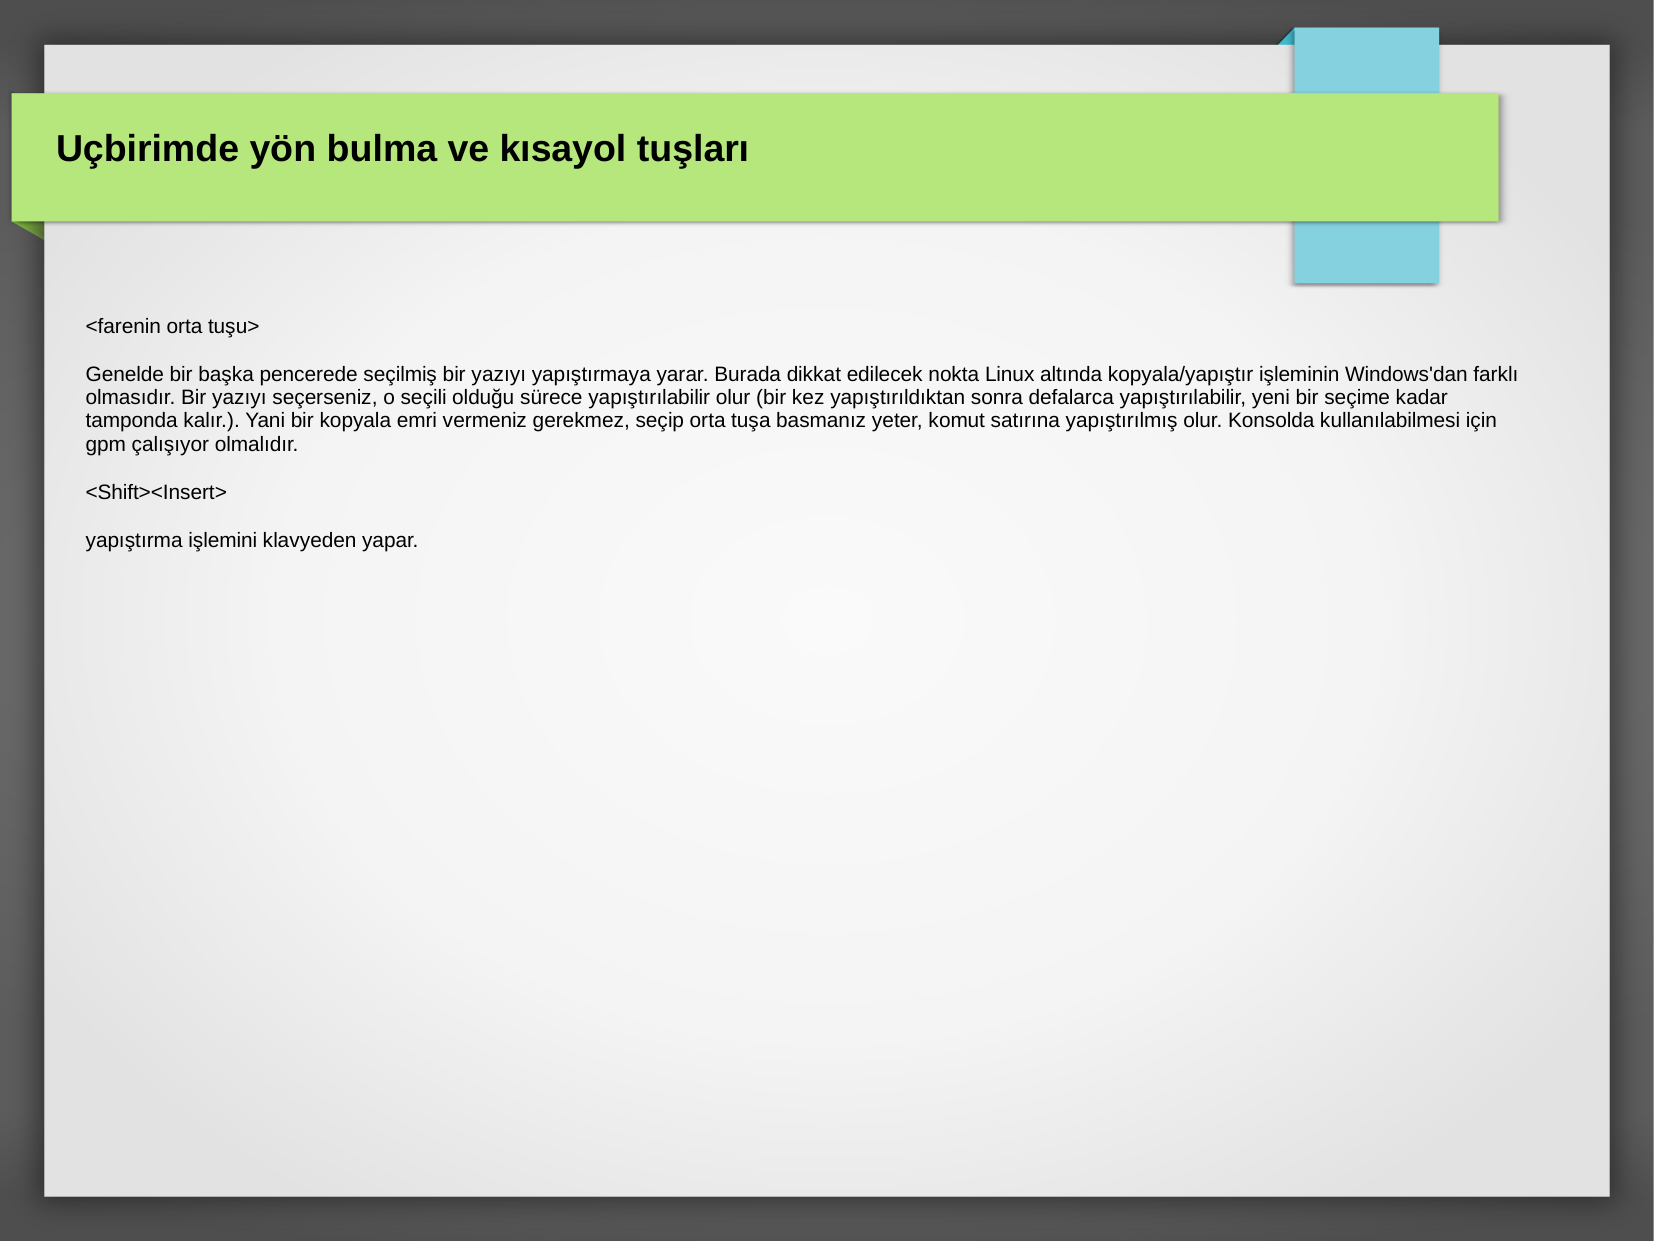

Uçbirimde yön bulma ve kısayol tuşları
<farenin orta tuşu>
Genelde bir başka pencerede seçilmiş bir yazıyı yapıştırmaya yarar. Burada dikkat edilecek nokta Linux altında kopyala/yapıştır işleminin Windows'dan farklı olmasıdır. Bir yazıyı seçerseniz, o seçili olduğu sürece yapıştırılabilir olur (bir kez yapıştırıldıktan sonra defalarca yapıştırılabilir, yeni bir seçime kadar tamponda kalır.). Yani bir kopyala emri vermeniz gerekmez, seçip orta tuşa basmanız yeter, komut satırına yapıştırılmış olur. Konsolda kullanılabilmesi için gpm çalışıyor olmalıdır.
<Shift><Insert>
yapıştırma işlemini klavyeden yapar.